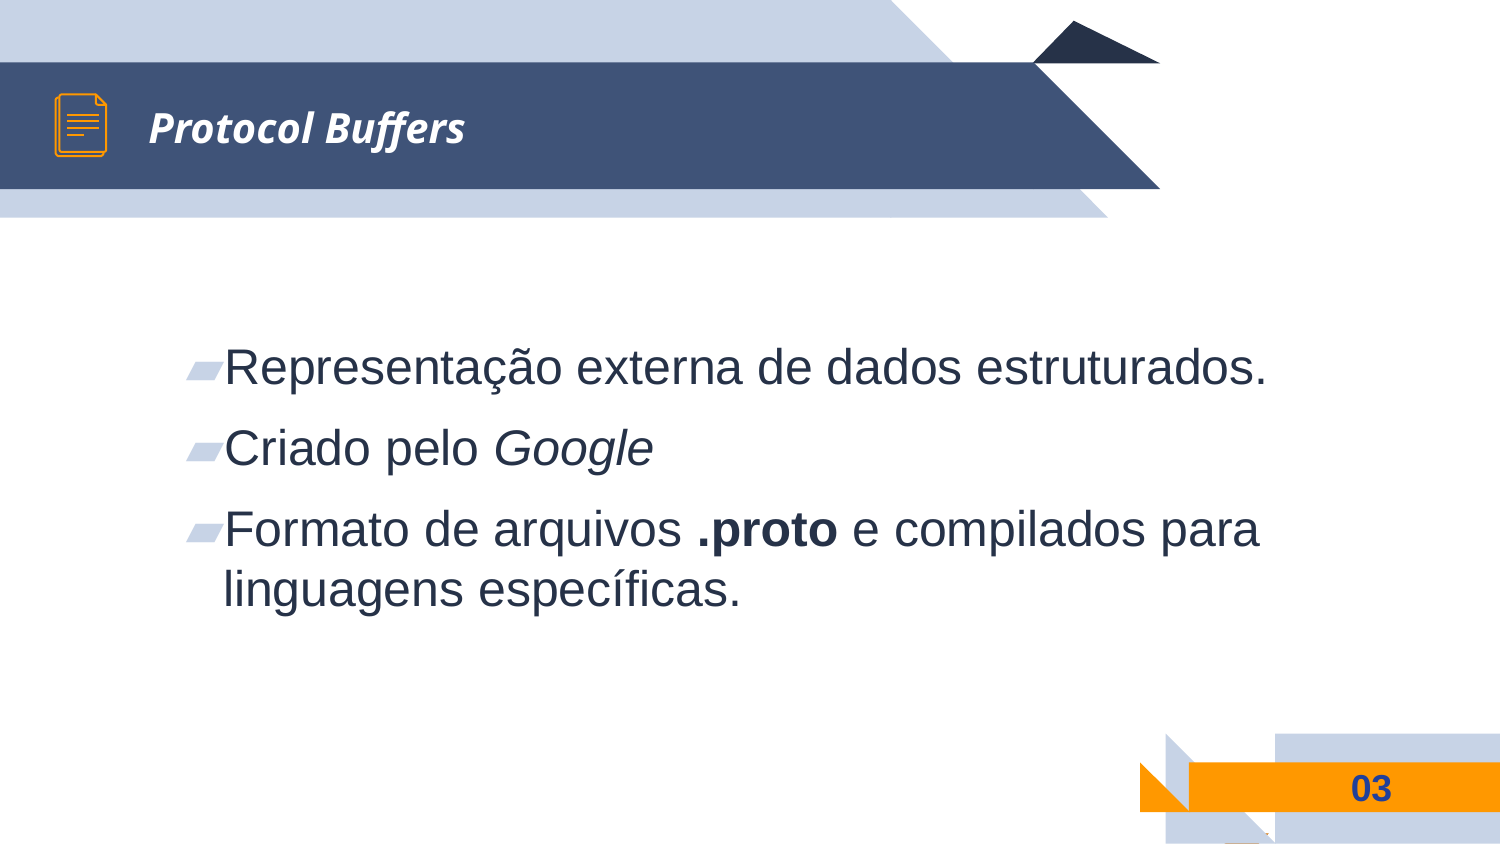

Protocol Buffers
Representação externa de dados estruturados.
Criado pelo Google
Formato de arquivos .proto e compilados para linguagens específicas.
03